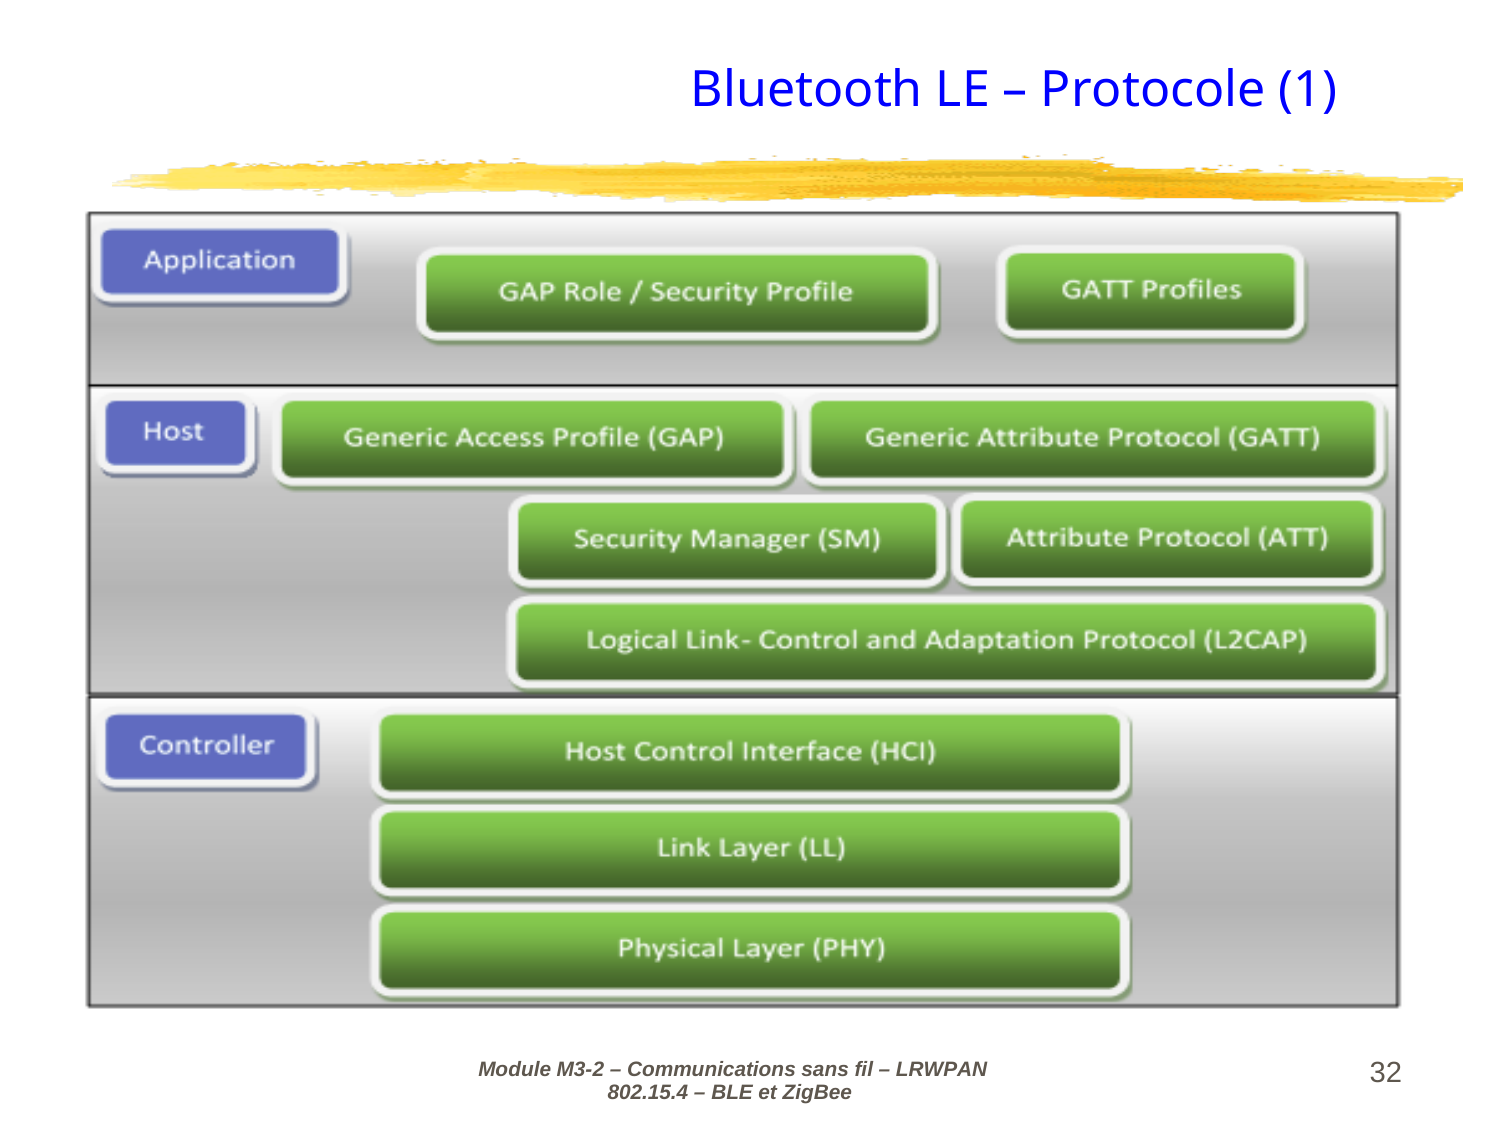

# Bluetooth LE – Protocole (1)
32